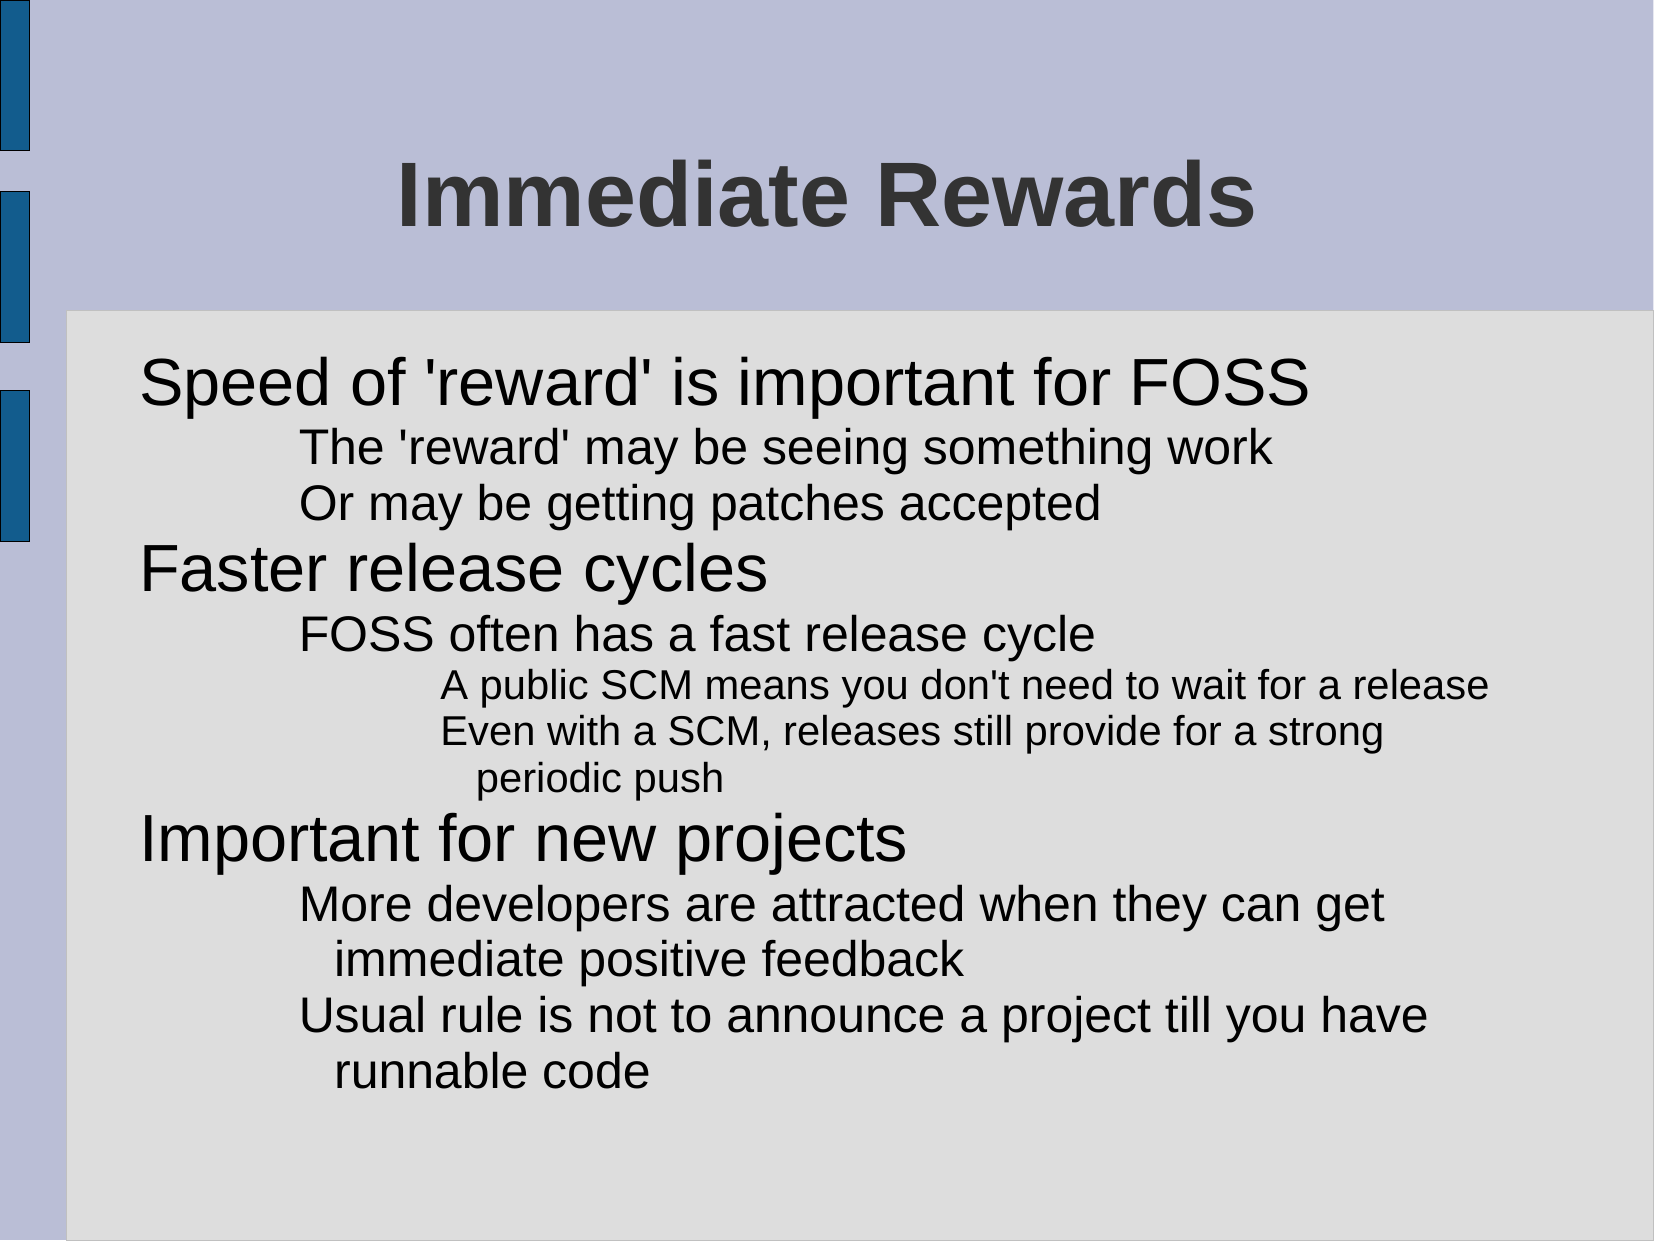

# Immediate Rewards
Speed of 'reward' is important for FOSS
The 'reward' may be seeing something work
Or may be getting patches accepted
Faster release cycles
FOSS often has a fast release cycle
A public SCM means you don't need to wait for a release
Even with a SCM, releases still provide for a strong periodic push
Important for new projects
More developers are attracted when they can get immediate positive feedback
Usual rule is not to announce a project till you have runnable code